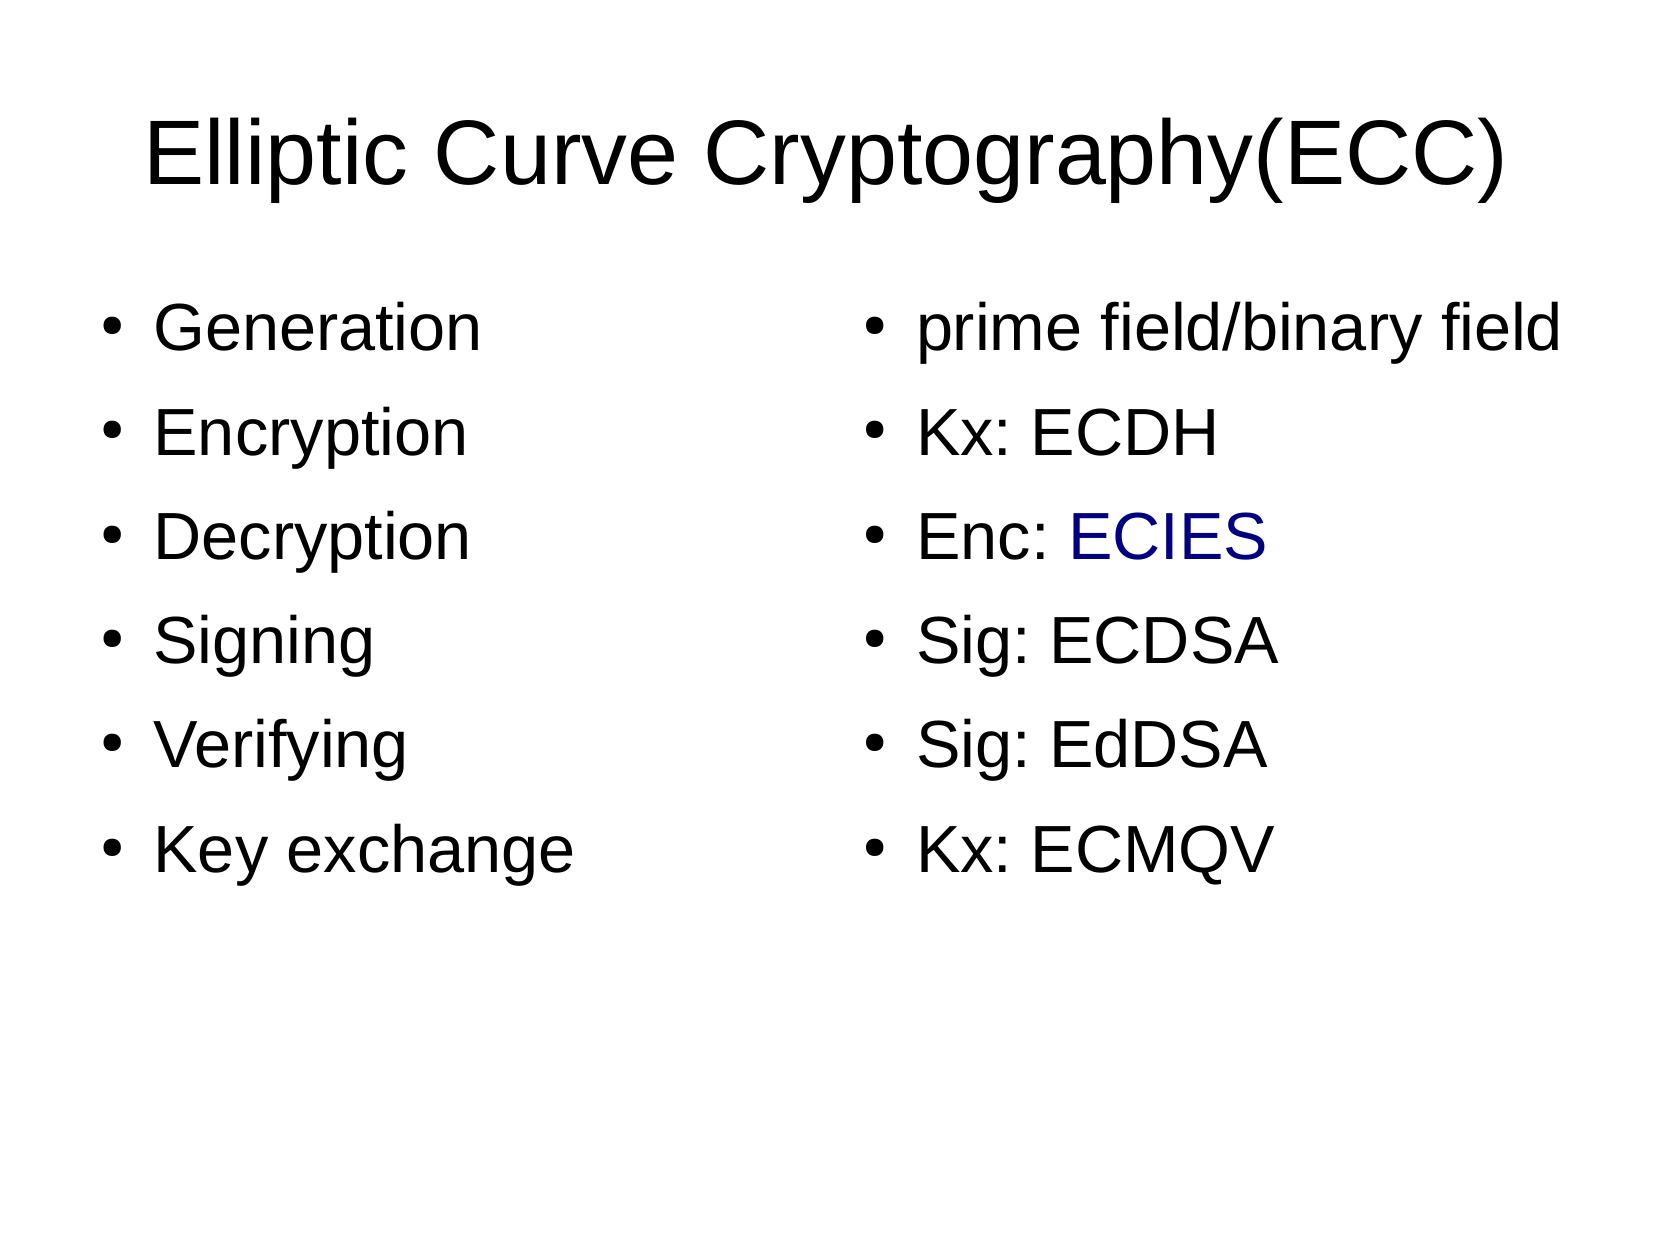

# Elliptic Curve Cryptography(ECC)
Generation
Encryption
Decryption
Signing
Verifying
Key exchange
prime field/binary field
Kx: ECDH
Enc: ECIES
Sig: ECDSA
Sig: EdDSA
Kx: ECMQV